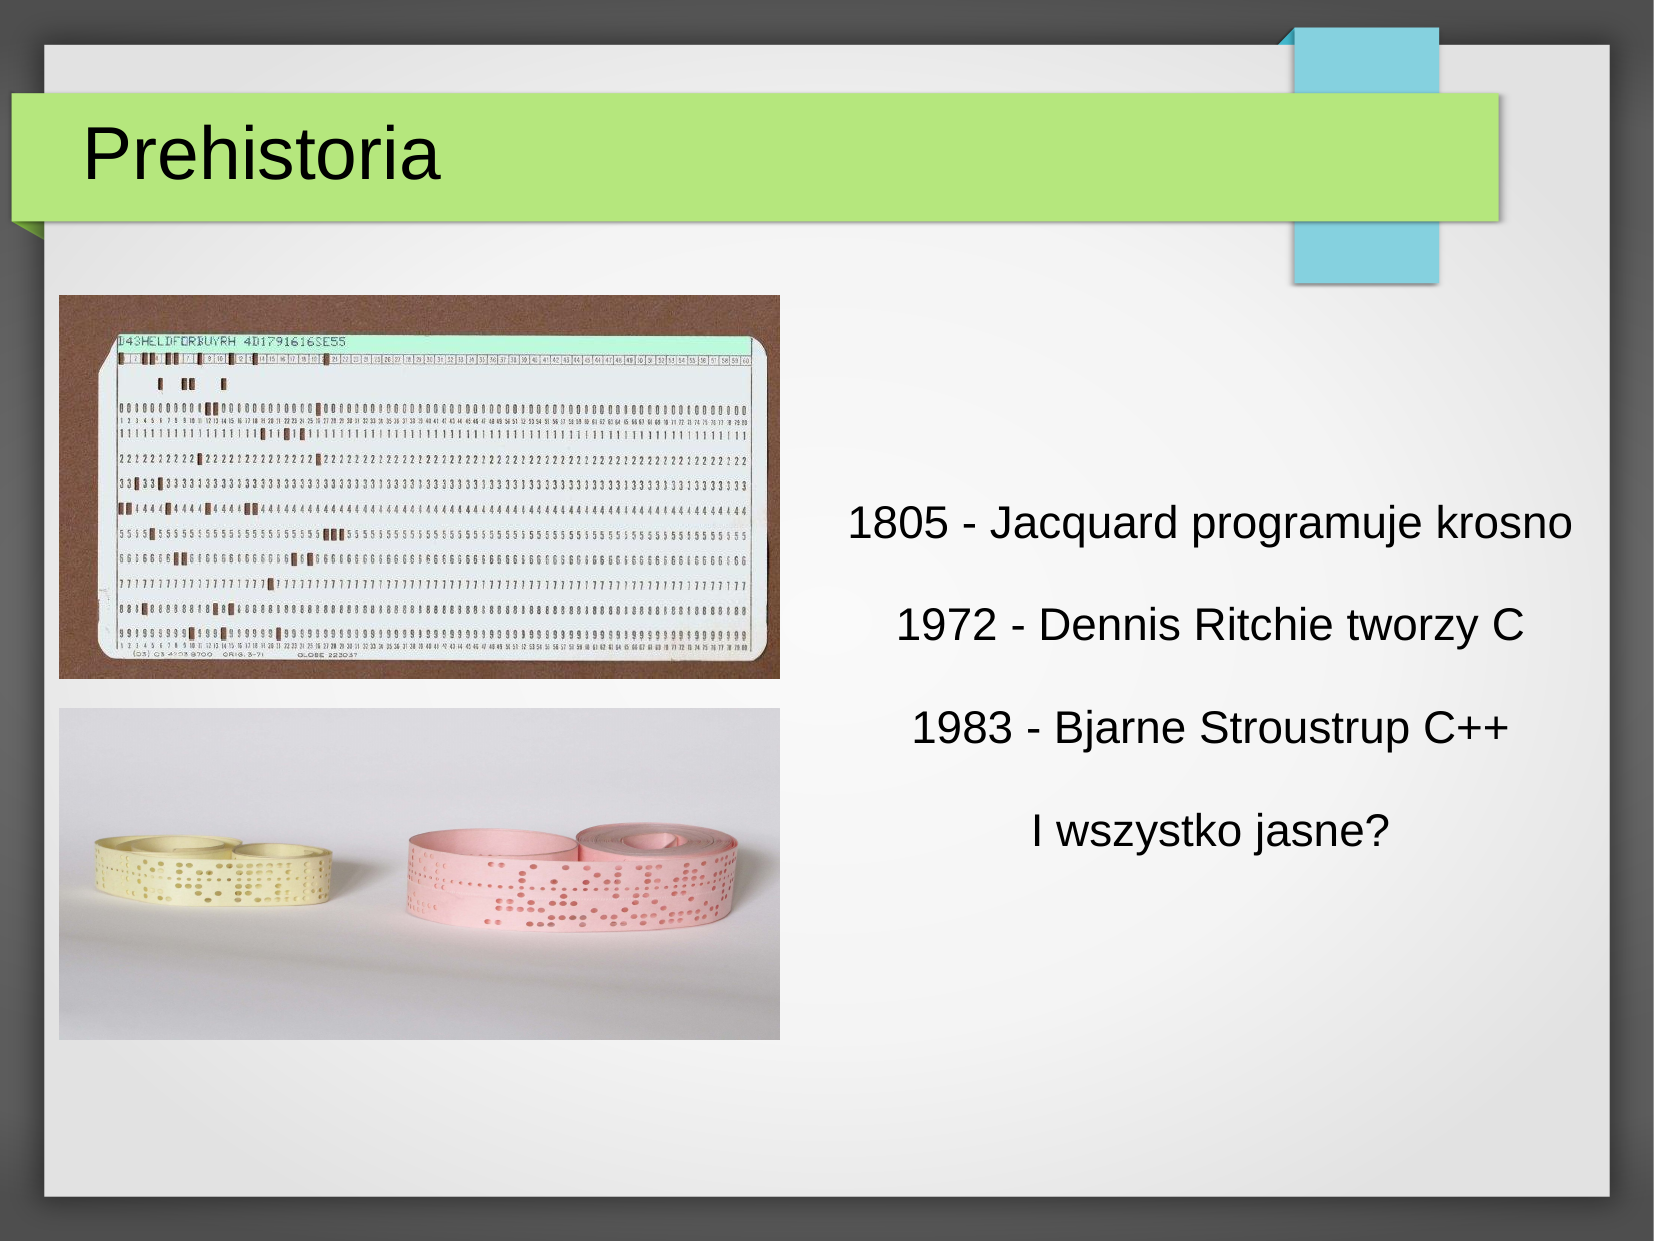

# Prehistoria
1805 - Jacquard programuje krosno
1972 - Dennis Ritchie tworzy C
1983 - Bjarne Stroustrup C++
I wszystko jasne?